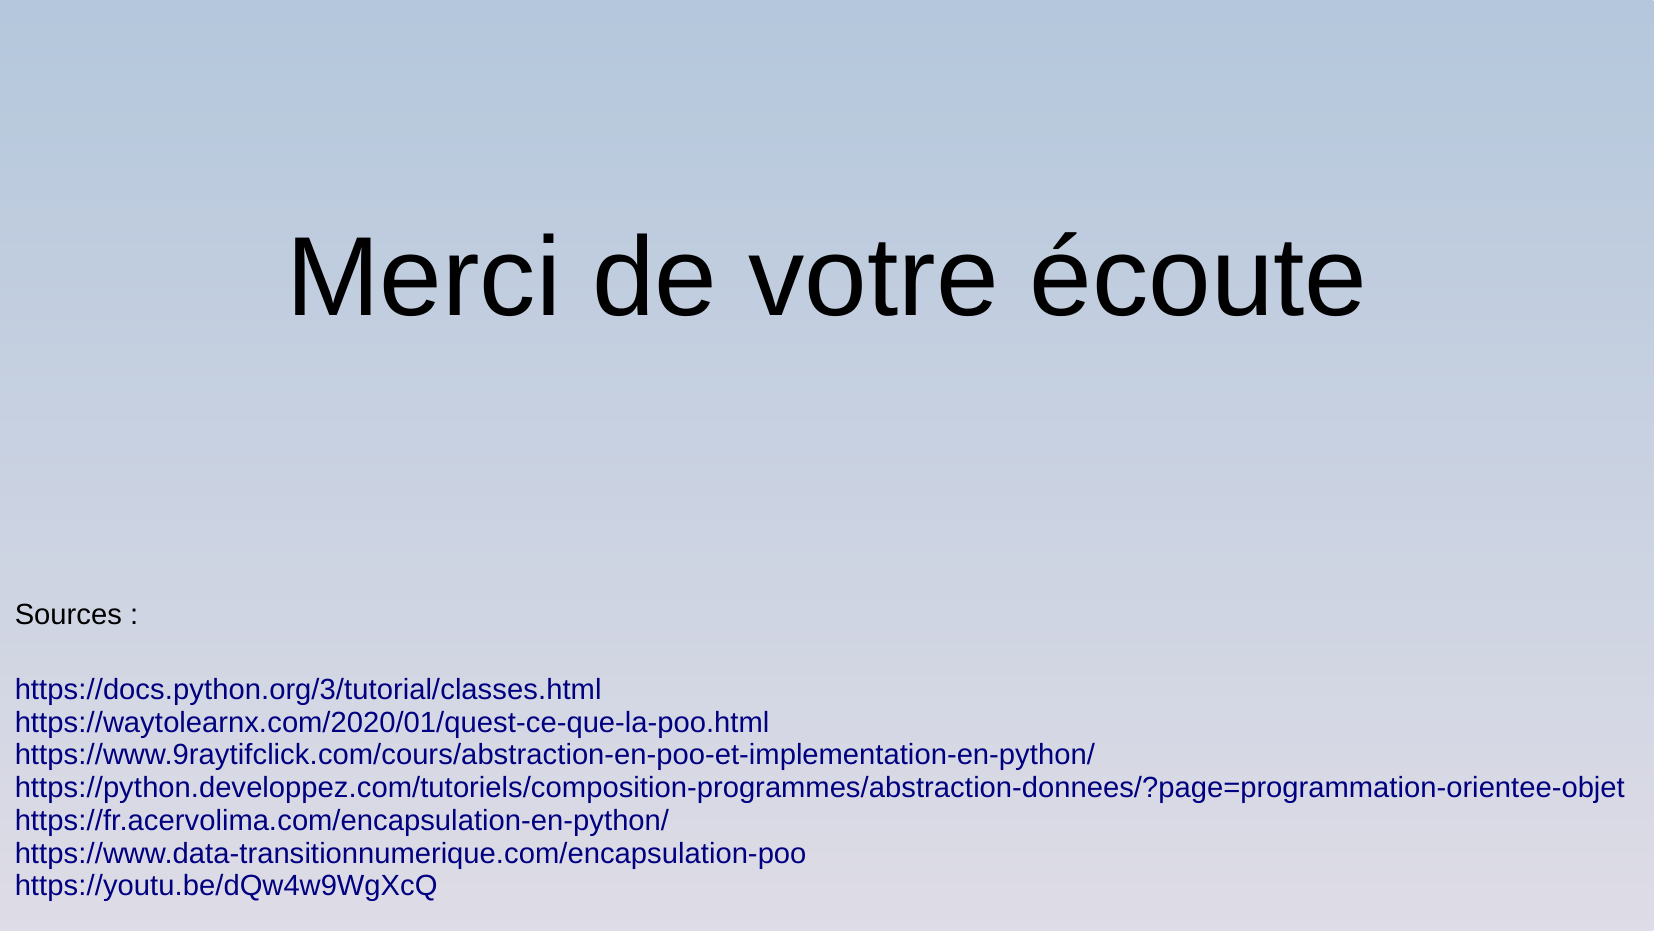

Merci de votre écoute
Sources :
https://docs.python.org/3/tutorial/classes.html
https://waytolearnx.com/2020/01/quest-ce-que-la-poo.html
https://www.9raytifclick.com/cours/abstraction-en-poo-et-implementation-en-python/
https://python.developpez.com/tutoriels/composition-programmes/abstraction-donnees/?page=programmation-orientee-objet
https://fr.acervolima.com/encapsulation-en-python/
https://www.data-transitionnumerique.com/encapsulation-poo
https://youtu.be/dQw4w9WgXcQ